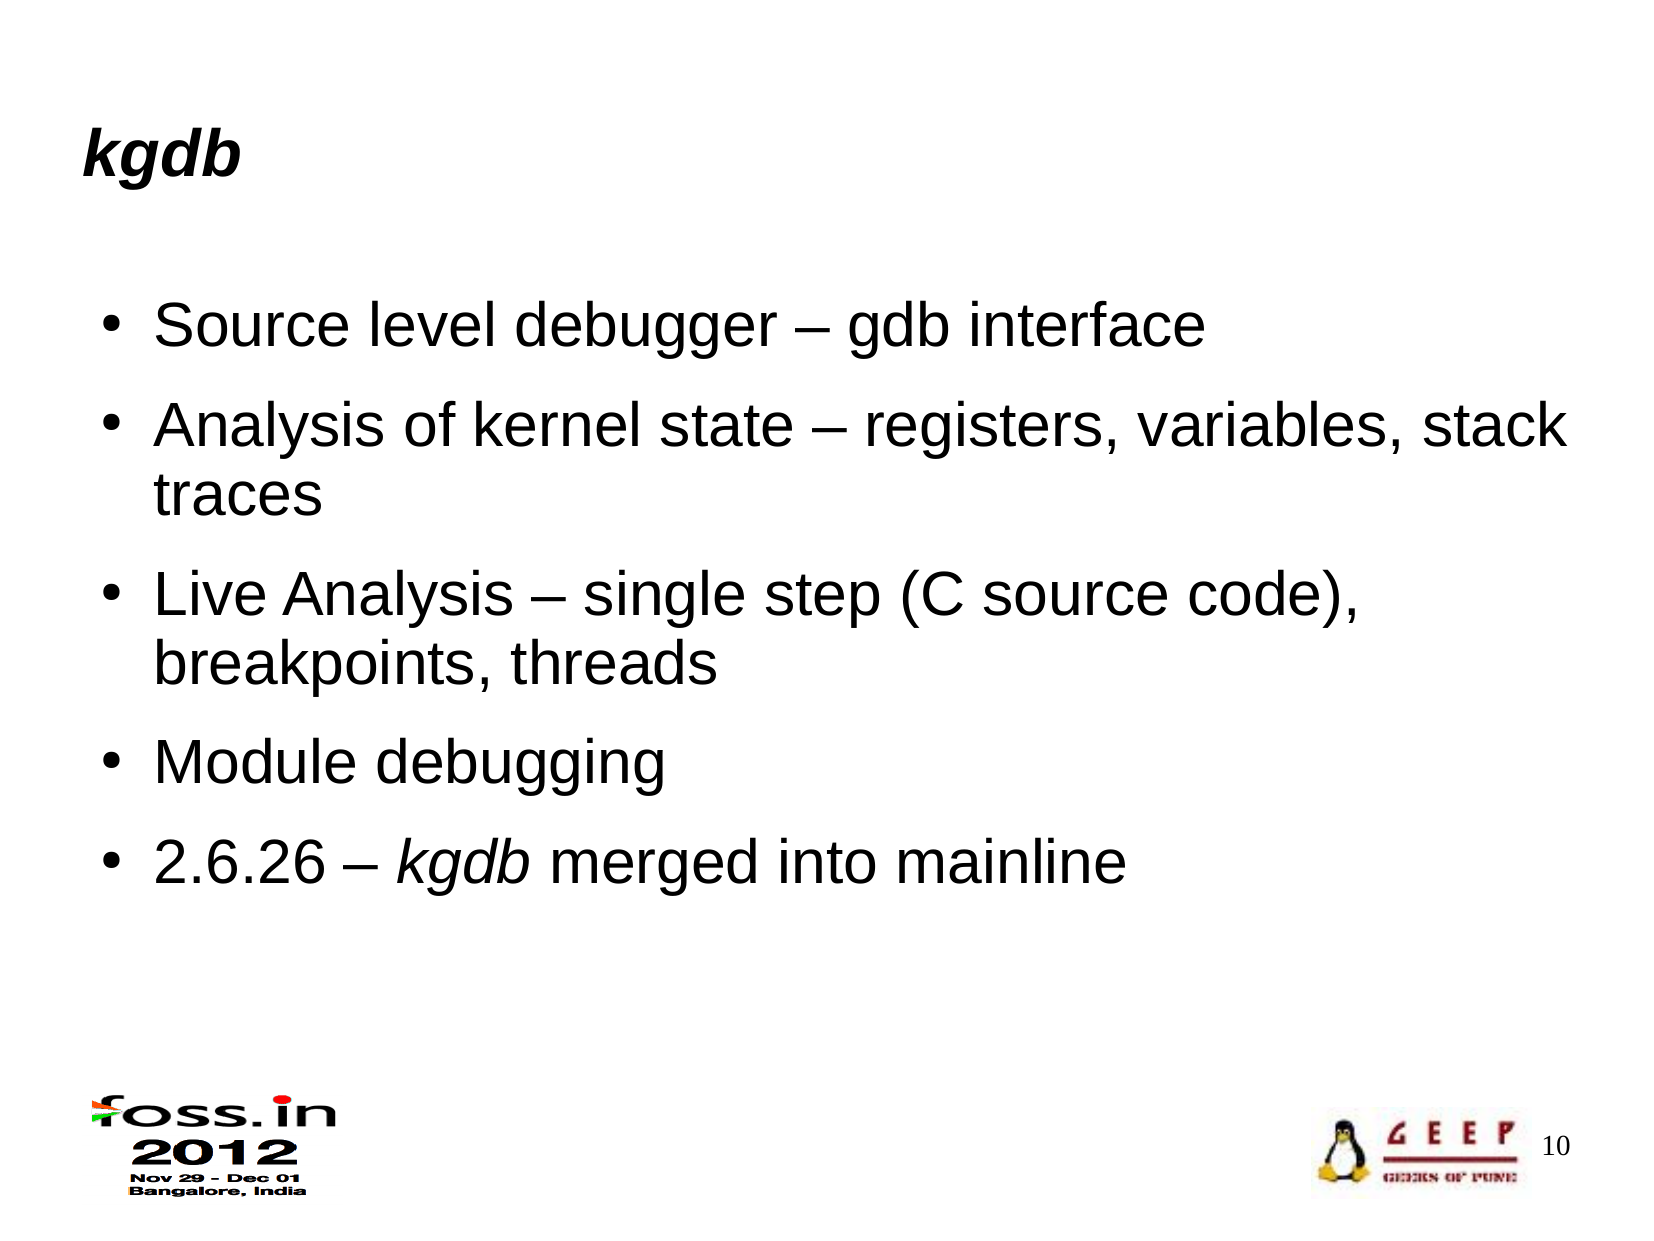

# kgdb
Source level debugger – gdb interface
Analysis of kernel state – registers, variables, stack traces
Live Analysis – single step (C source code), breakpoints, threads
Module debugging
2.6.26 – kgdb merged into mainline
10